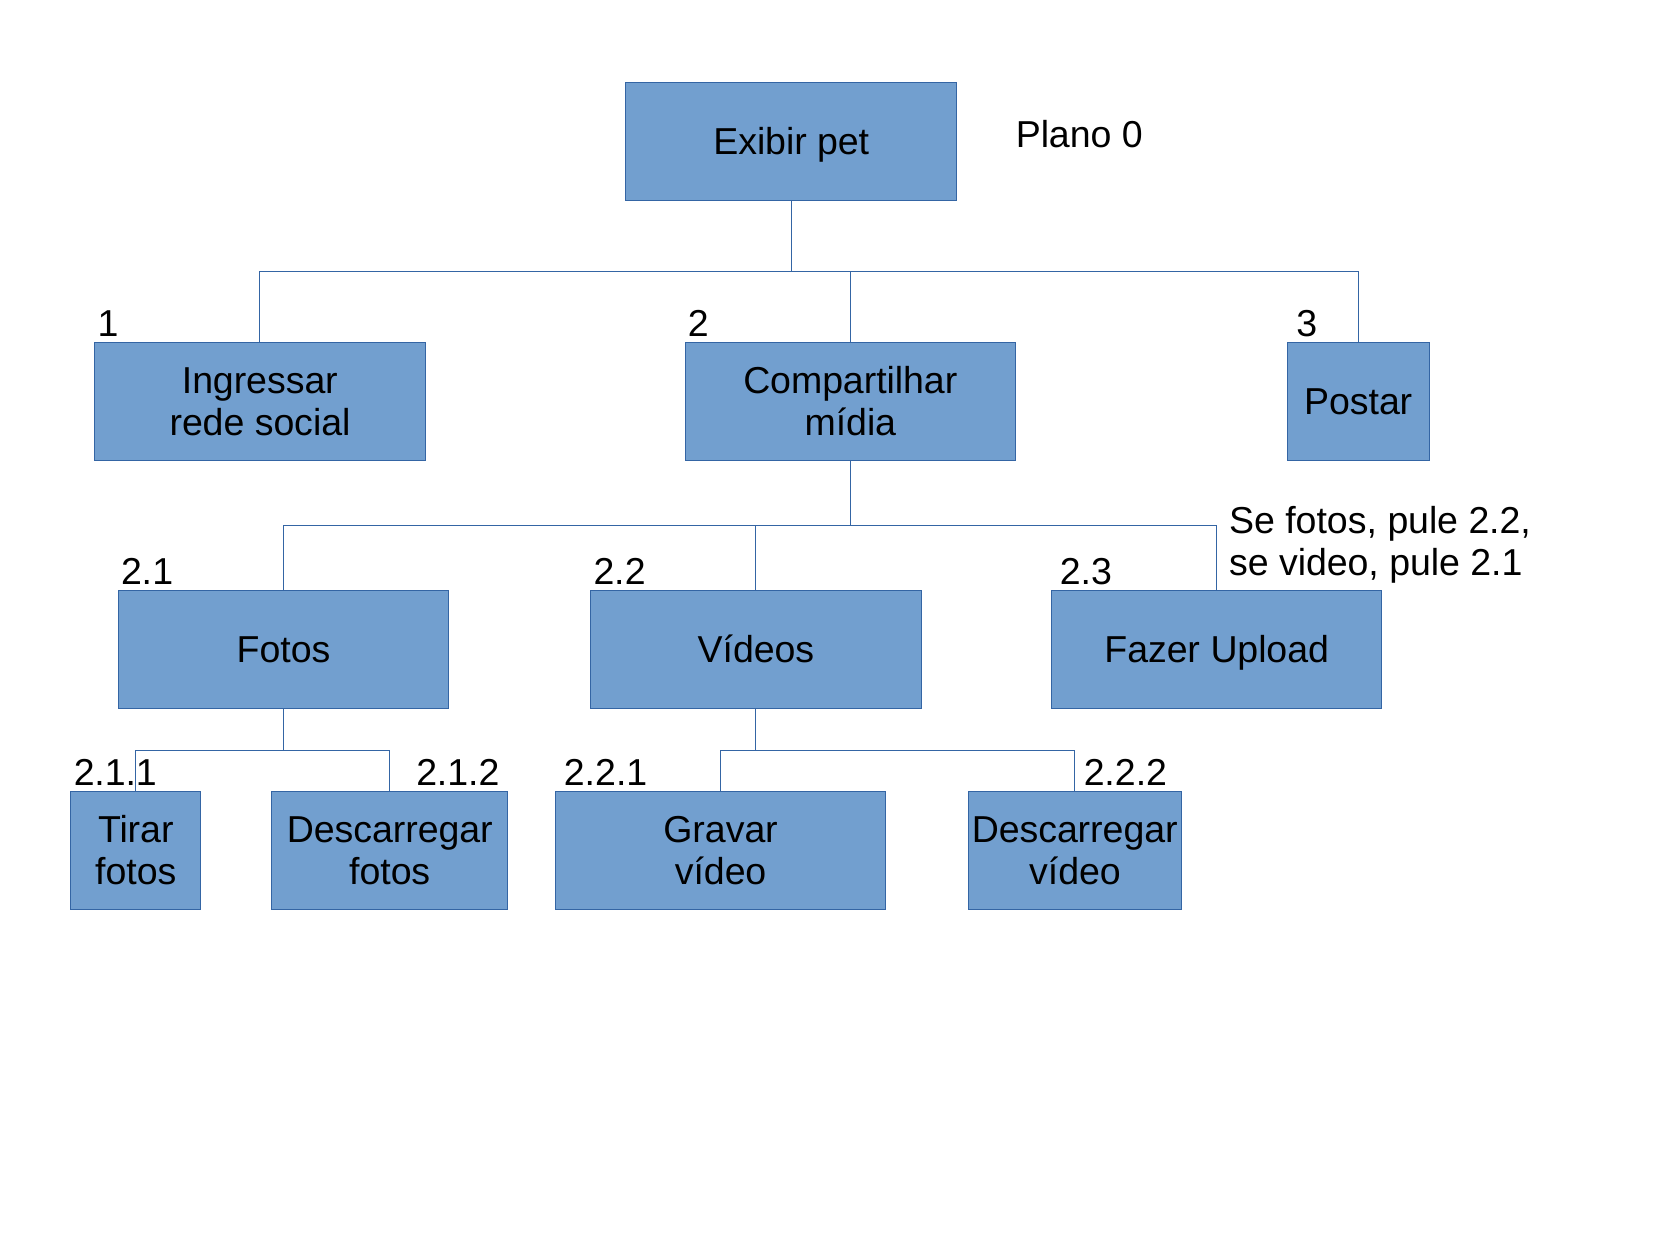

Exibir pet
Plano 0
1
2
3
Ingressar
rede social
Compartilhar
mídia
Postar
Se fotos, pule 2.2,
se video, pule 2.1
2.1
2.2
2.3
Fotos
Vídeos
Fazer Upload
2.1.1
2.1.2
2.2.1
2.2.2
Tirar
fotos
Descarregar
fotos
Gravar
vídeo
Descarregar
vídeo